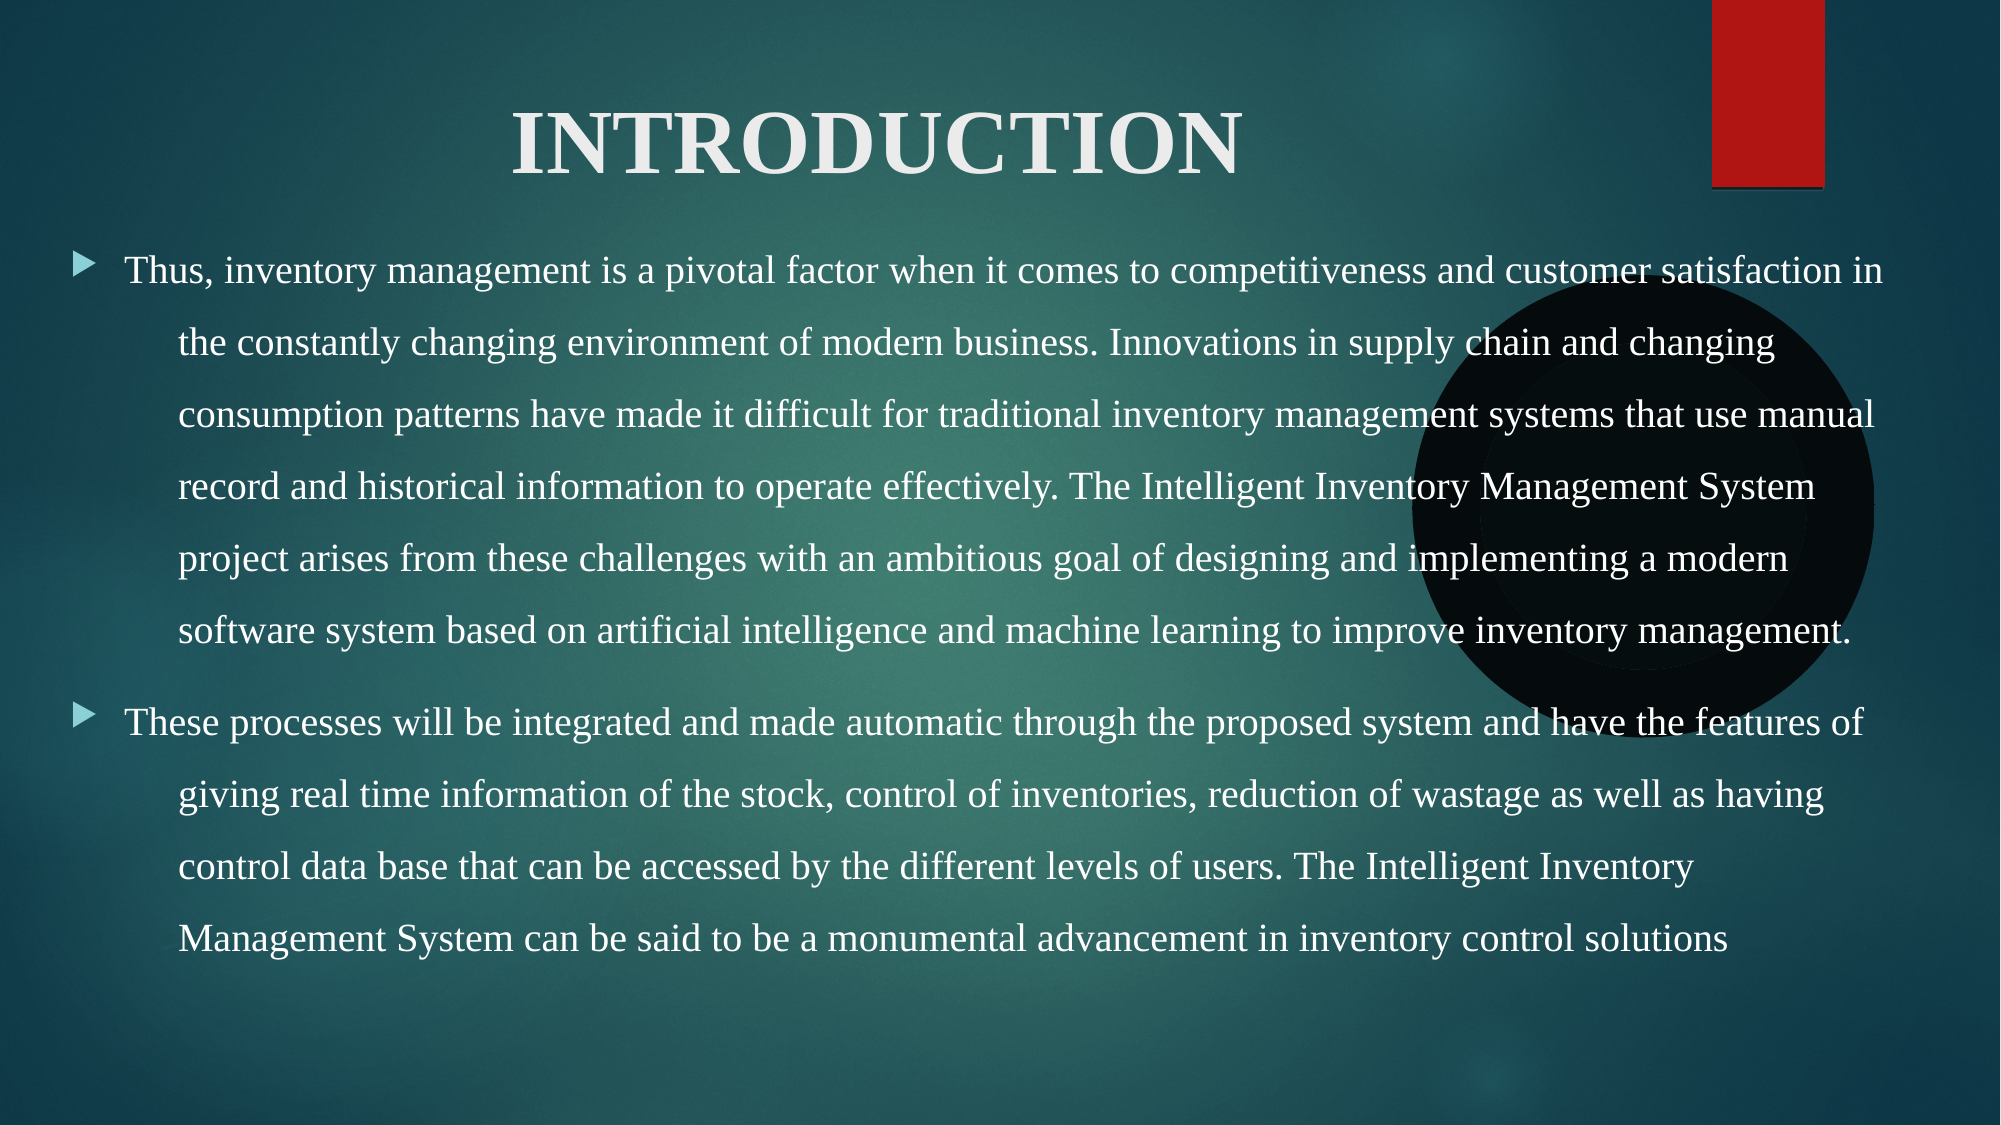

# INTRODUCTION
Thus, inventory management is a pivotal factor when it comes to competitiveness and customer satisfaction in the constantly changing environment of modern business. Innovations in supply chain and changing consumption patterns have made it difficult for traditional inventory management systems that use manual record and historical information to operate effectively. The Intelligent Inventory Management System project arises from these challenges with an ambitious goal of designing and implementing a modern software system based on artificial intelligence and machine learning to improve inventory management.
These processes will be integrated and made automatic through the proposed system and have the features of giving real time information of the stock, control of inventories, reduction of wastage as well as having control data base that can be accessed by the different levels of users. The Intelligent Inventory Management System can be said to be a monumental advancement in inventory control solutions